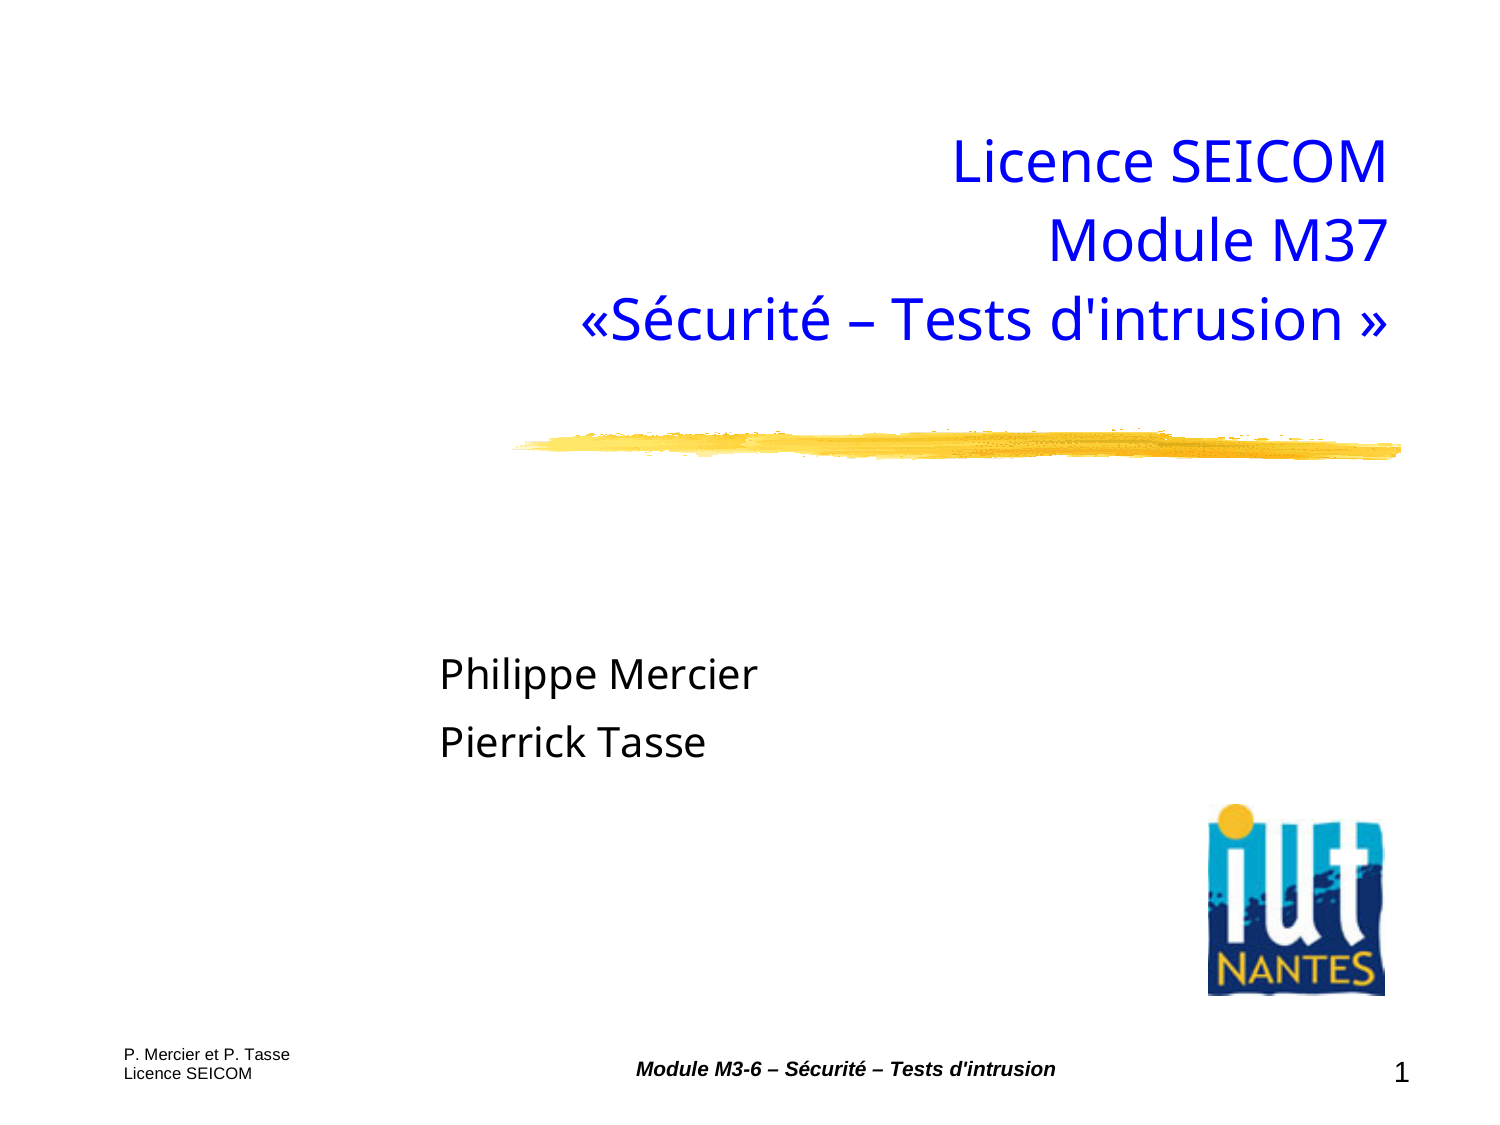

# Licence SEICOM Module M37 «Sécurité – Tests d'intrusion »
Philippe Mercier
Pierrick Tasse